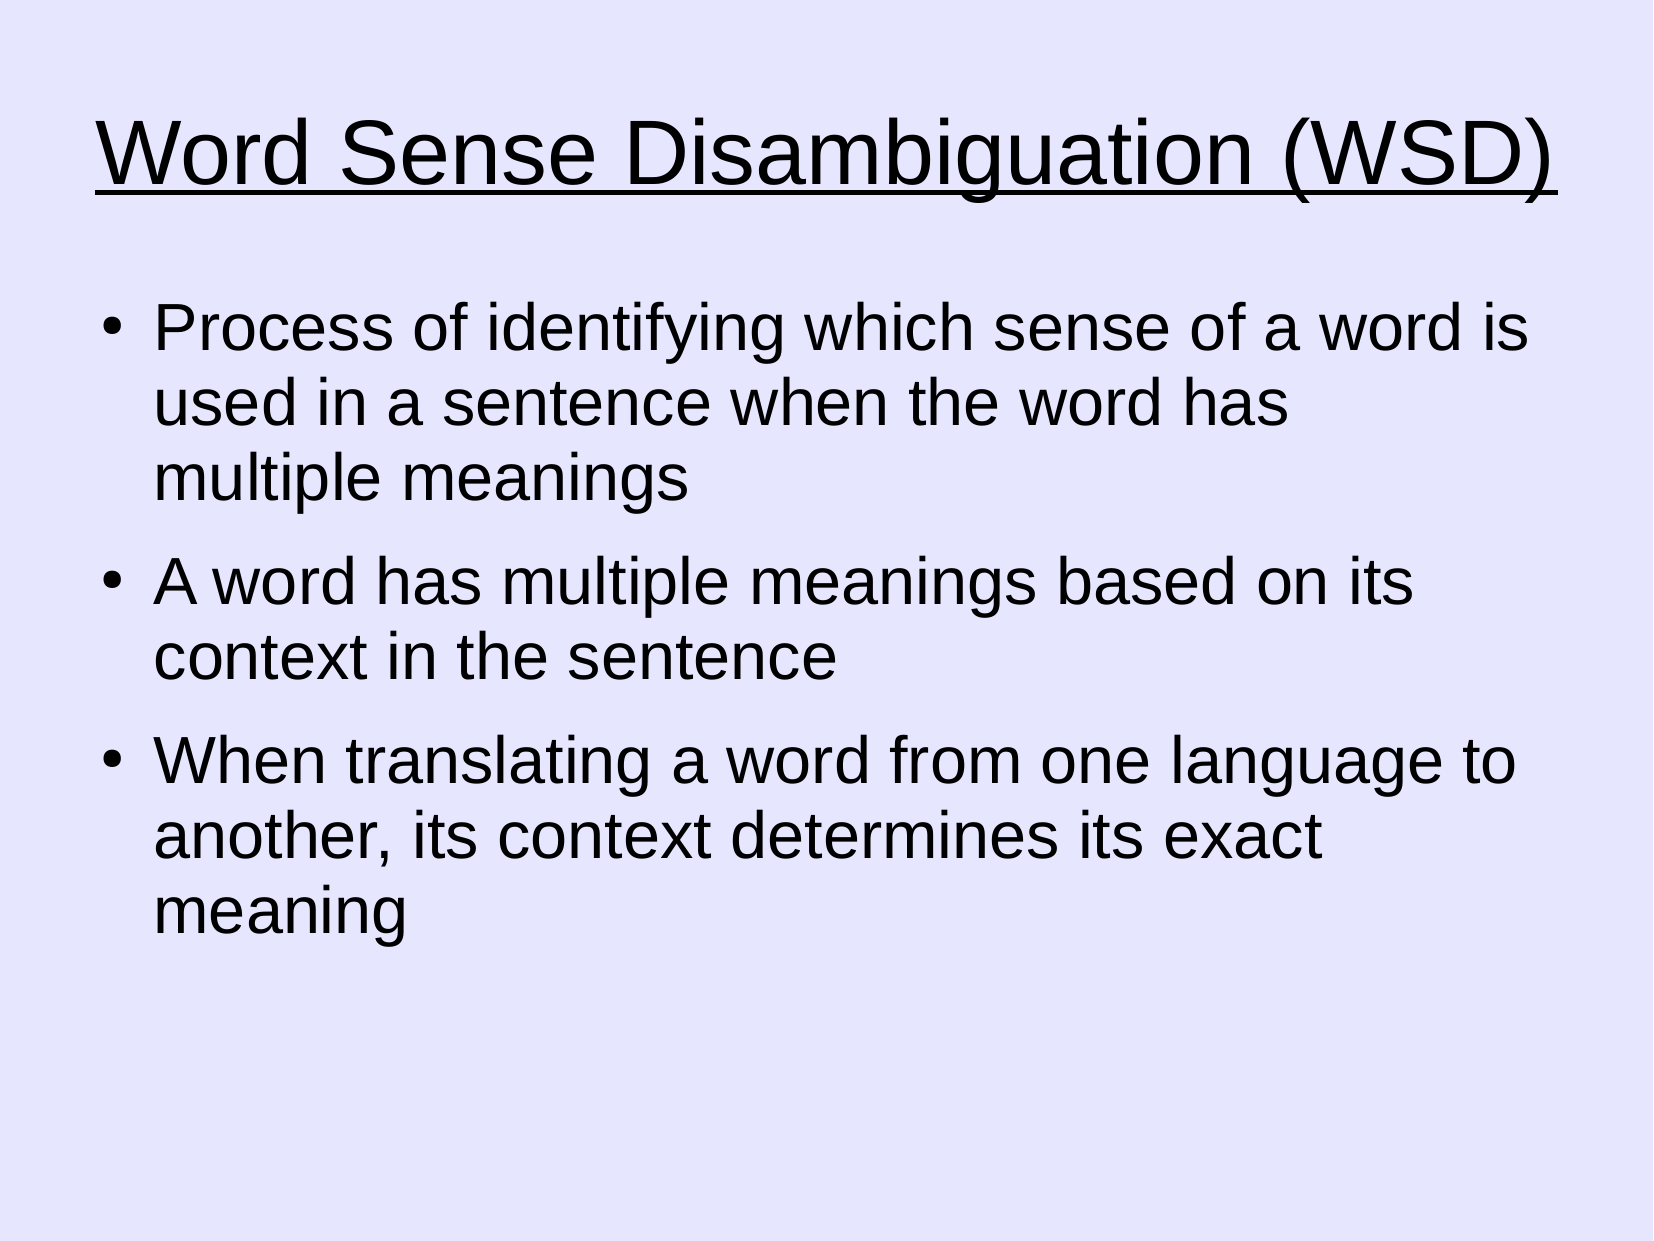

# Word Sense Disambiguation (WSD)
Process of identifying which sense of a word is used in a sentence when the word has multiple meanings
A word has multiple meanings based on its context in the sentence
When translating a word from one language to another, its context determines its exact meaning